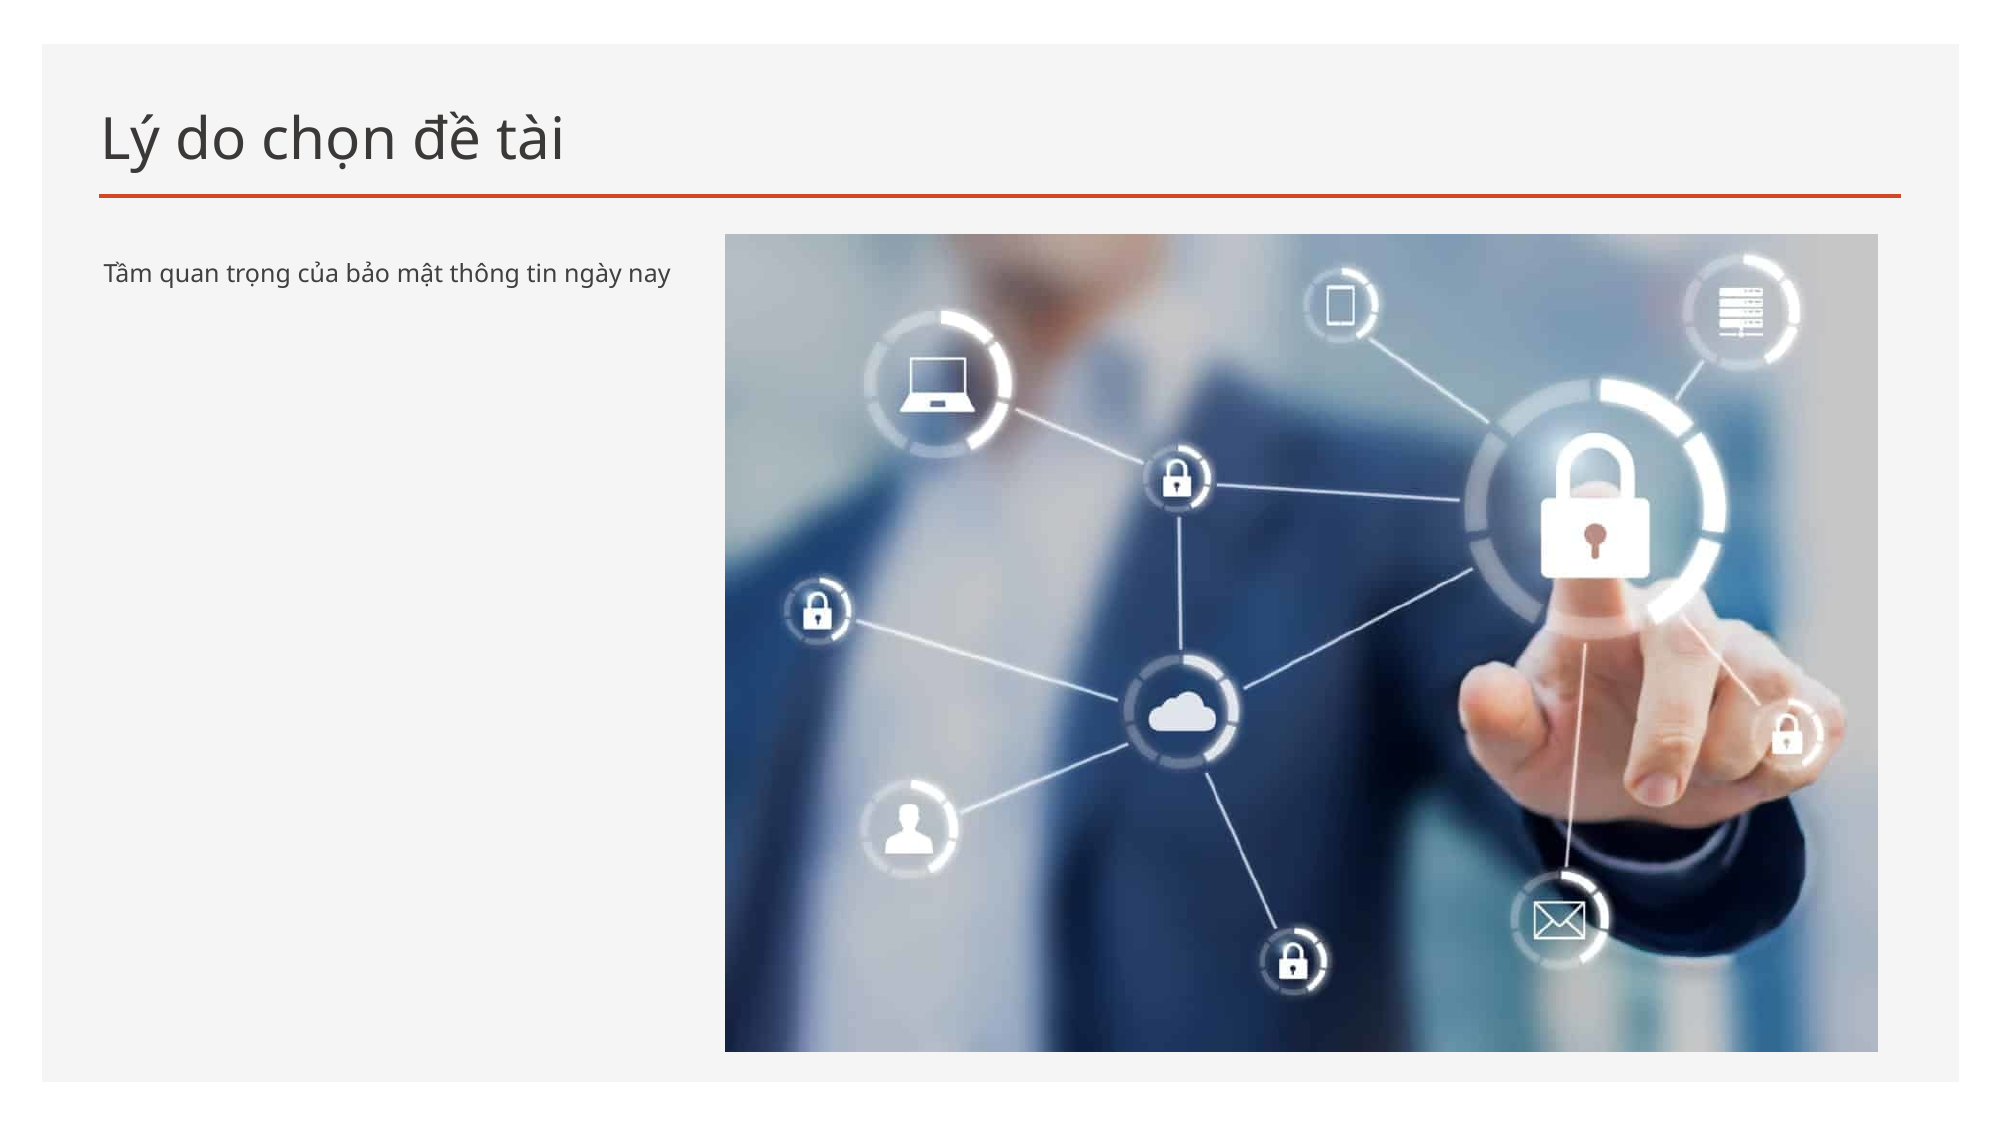

# Lý do chọn đề tài
Tầm quan trọng của bảo mật thông tin ngày nay